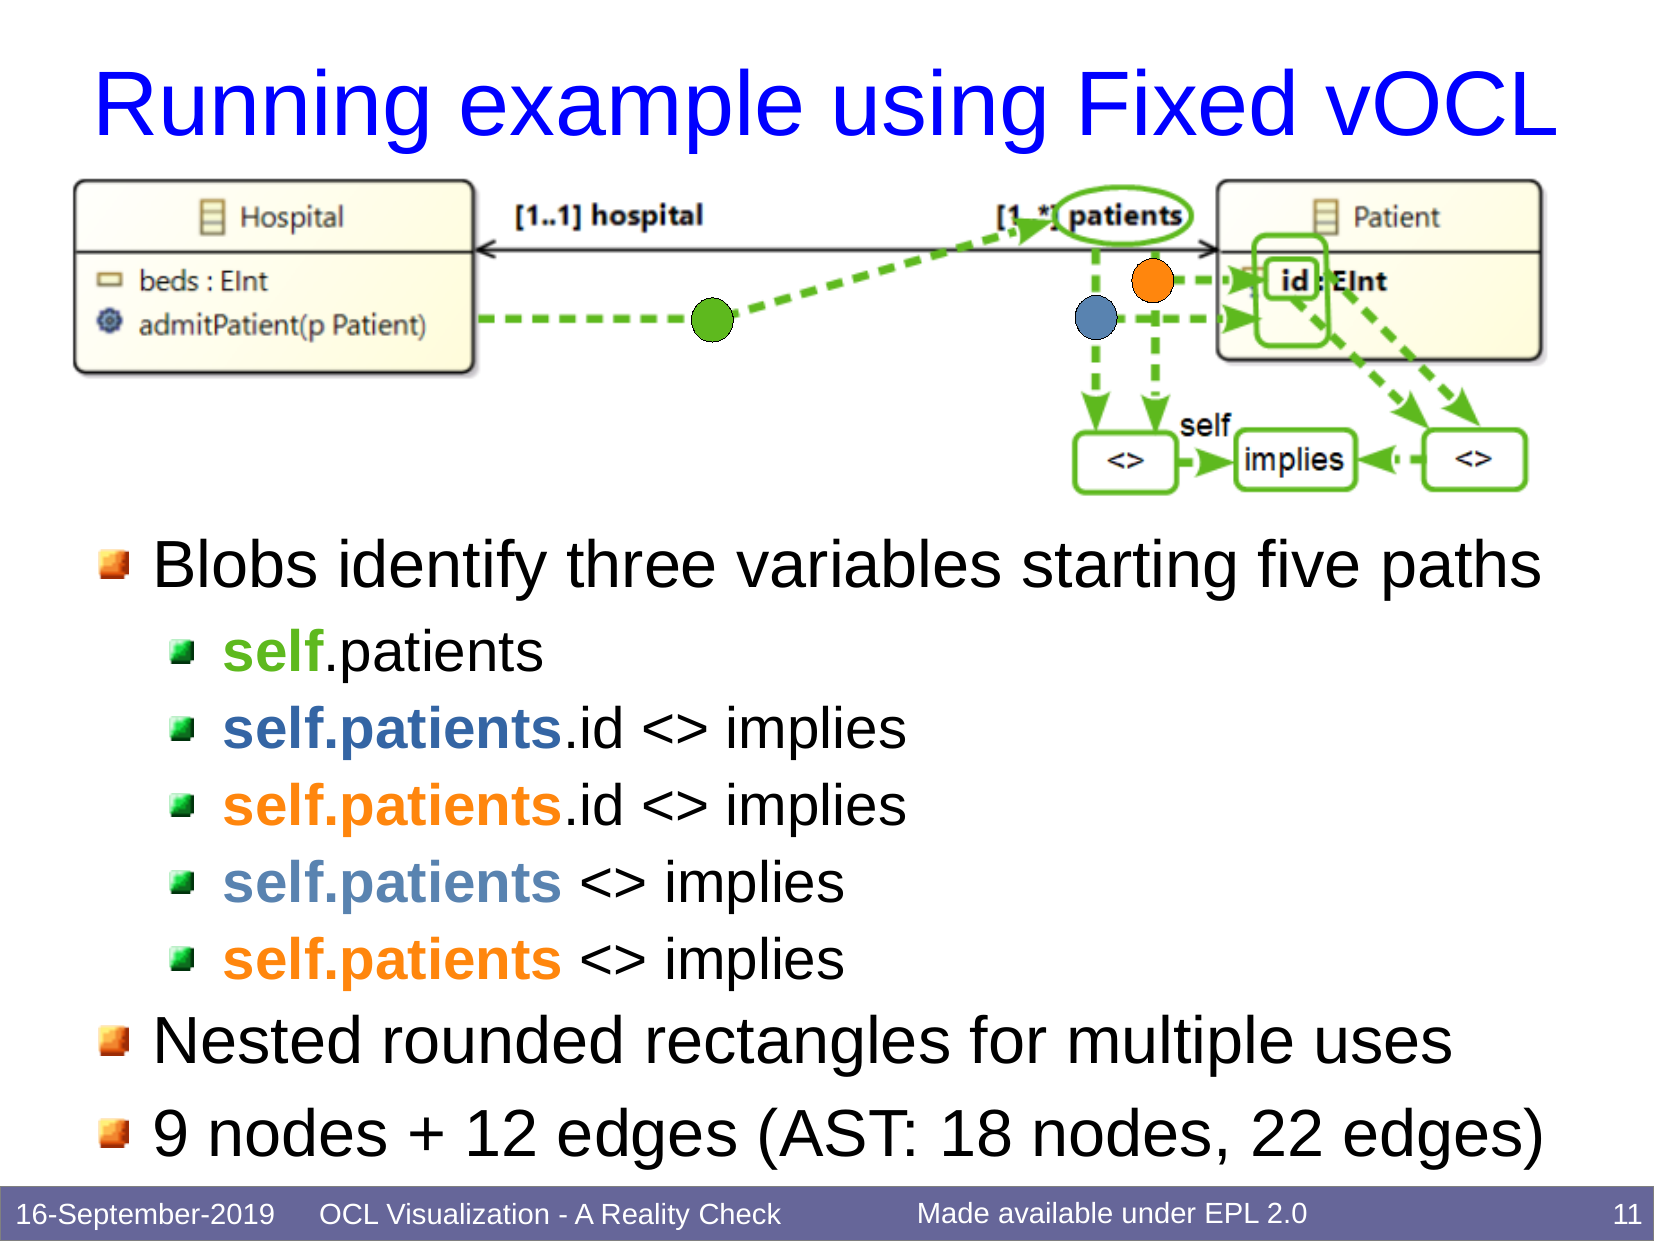

# Running example using Fixed vOCL
Blobs identify three variables starting five paths
self.patients
self.patients.id <> implies
self.patients.id <> implies
self.patients <> implies
self.patients <> implies
Nested rounded rectangles for multiple uses
9 nodes + 12 edges (AST: 18 nodes, 22 edges)
16-September-2019
OCL Visualization - A Reality Check
11